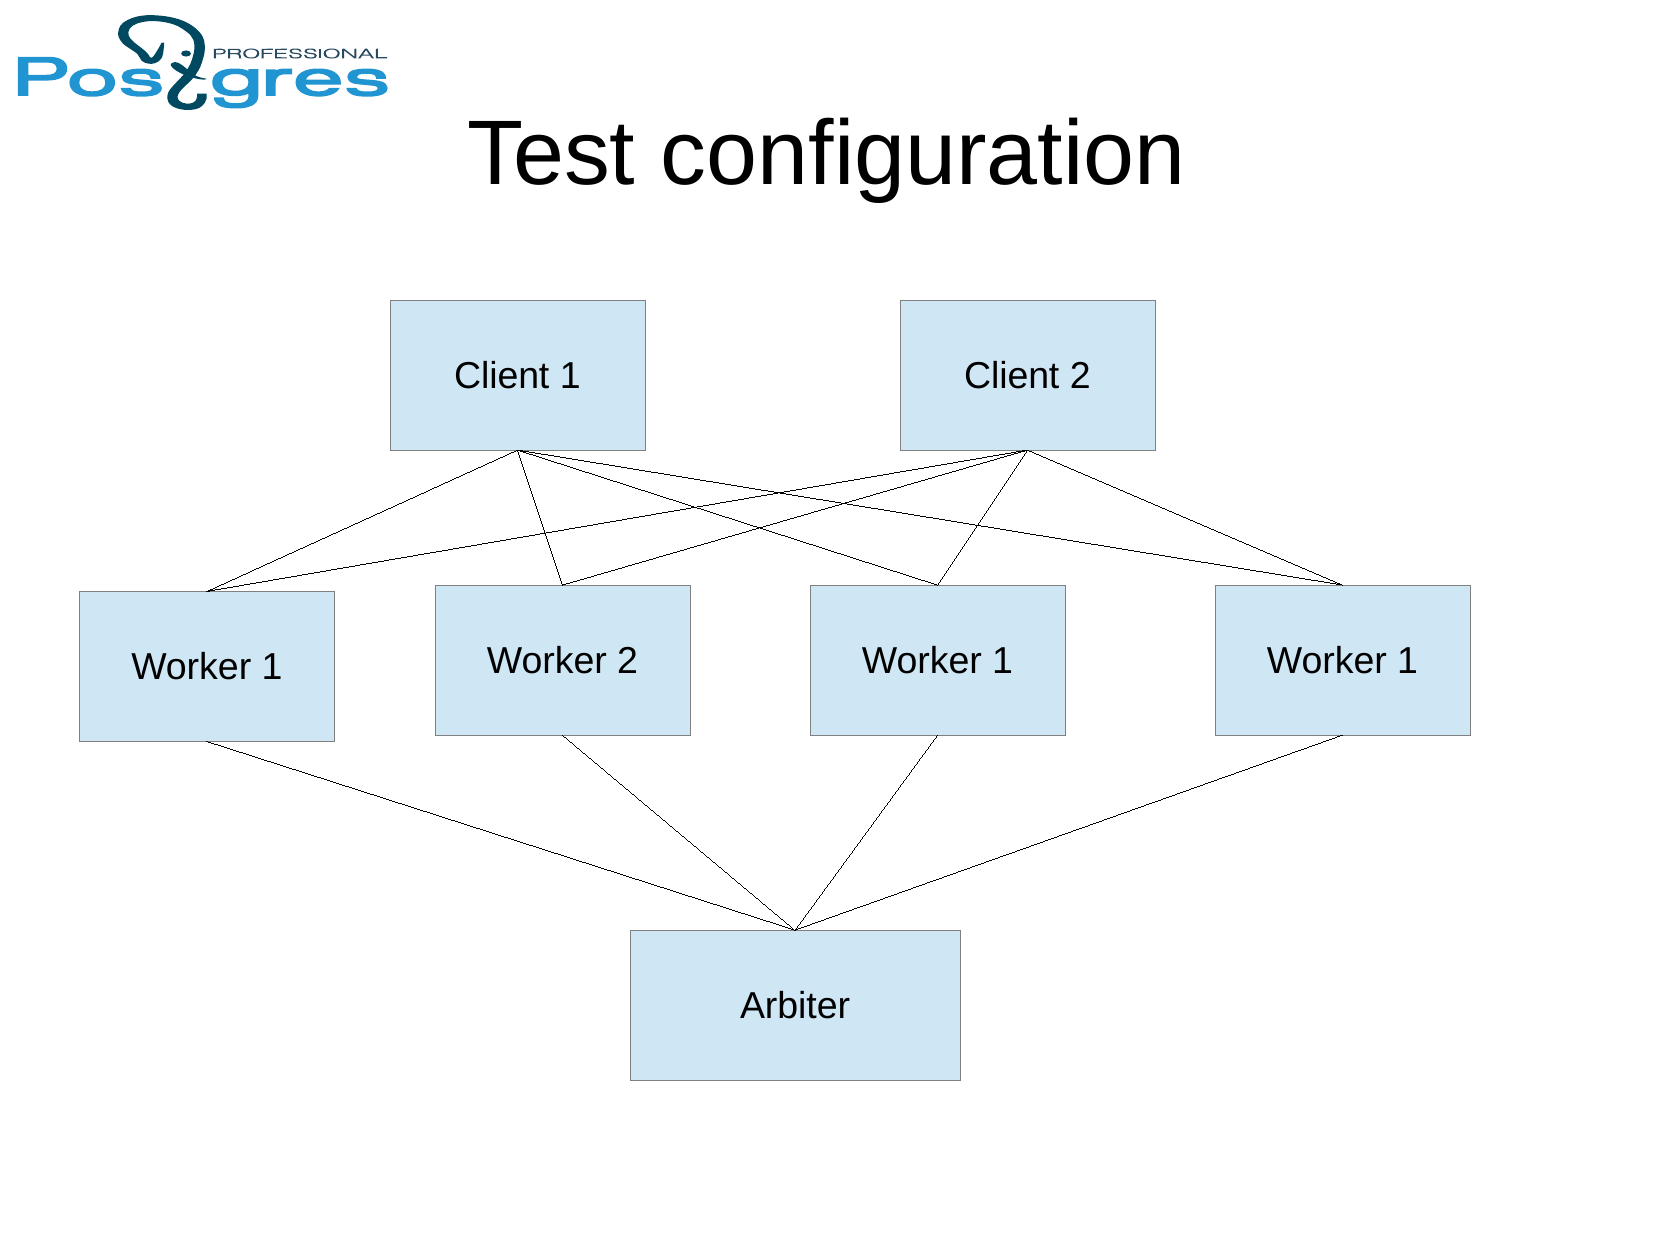

# Test configuration
Client 1
Client 2
Client 2
Client 2
Client 2
Worker 2
Worker 1
Worker 1
Worker 1
Arbiter